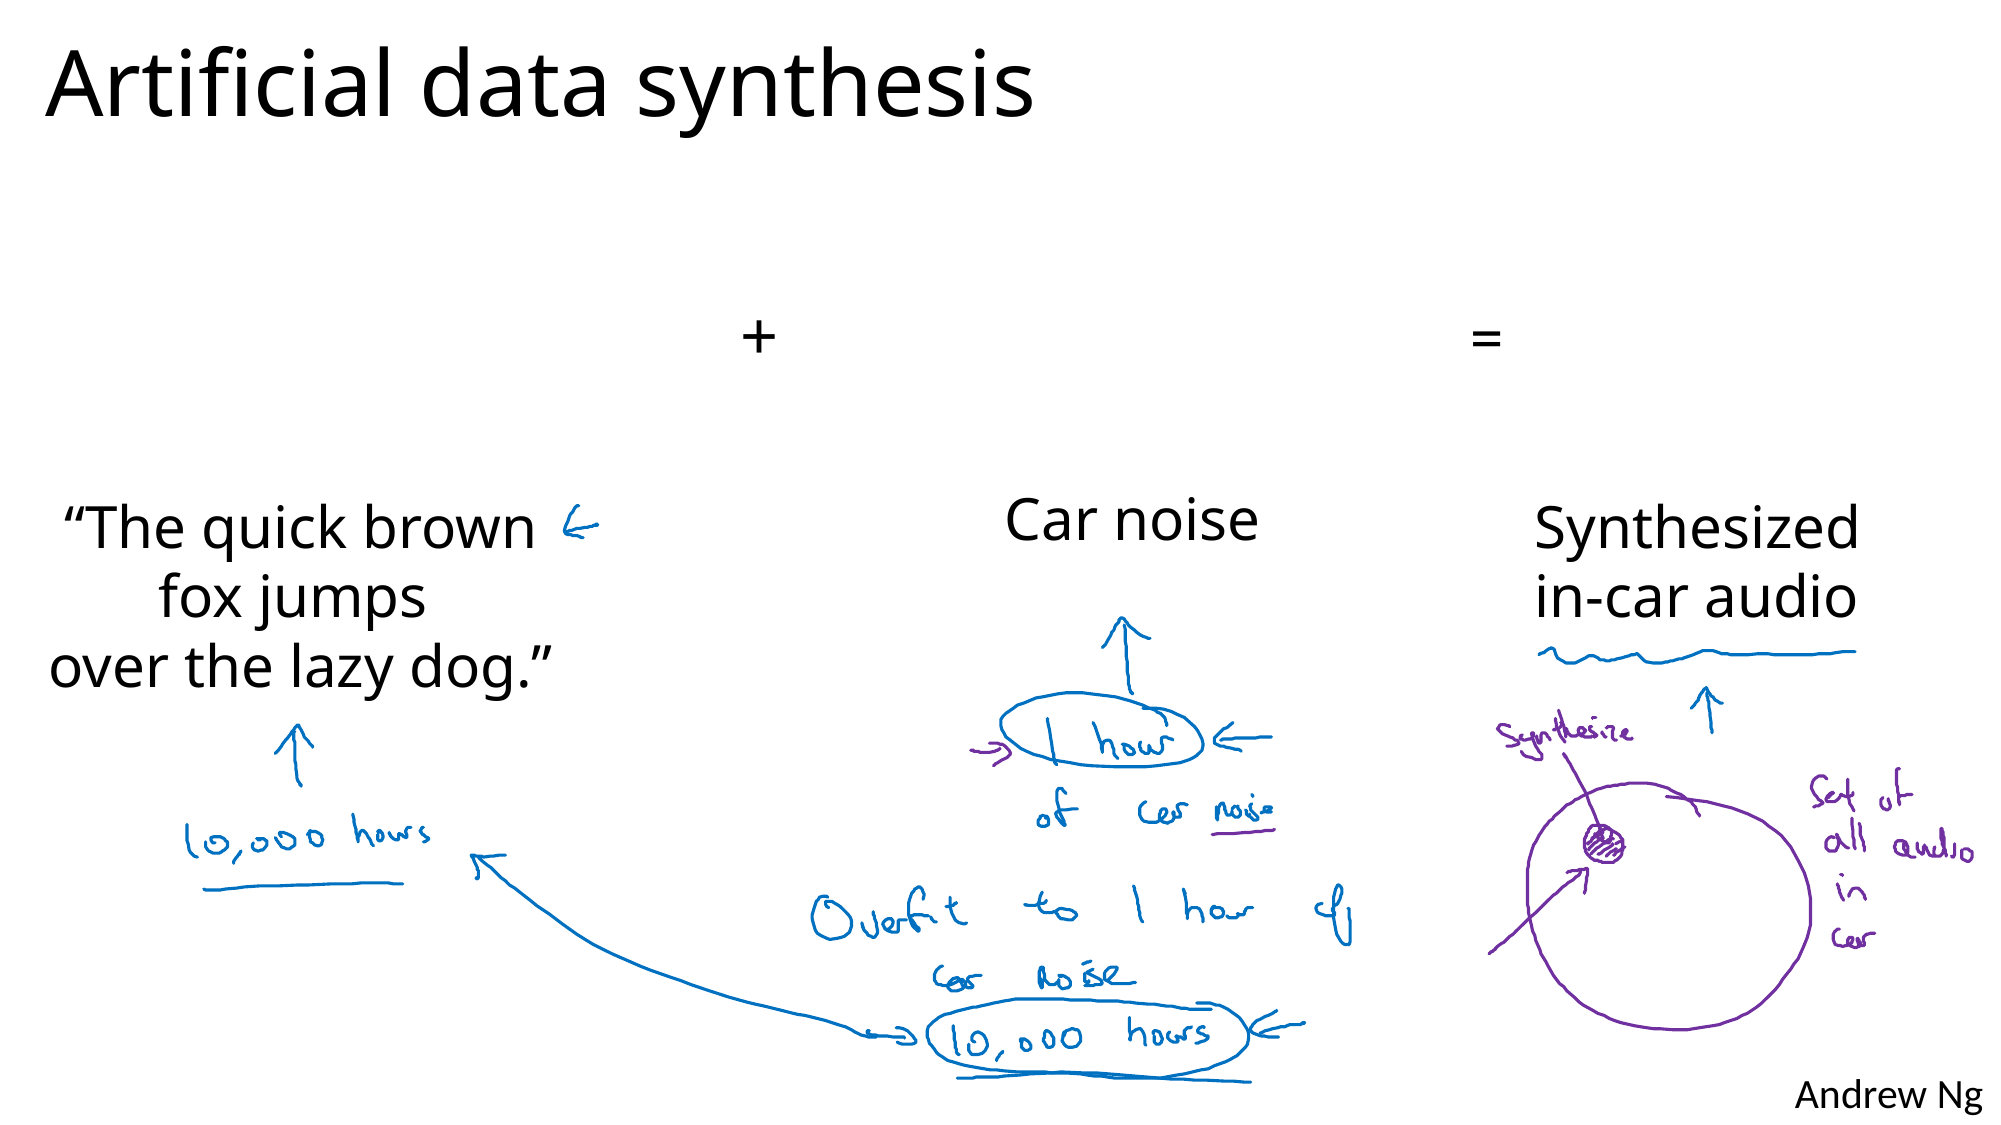

# Artificial data synthesis
+
=
Car noise
“The quick brown
fox jumps
over the lazy dog.”
Synthesized
in-car audio